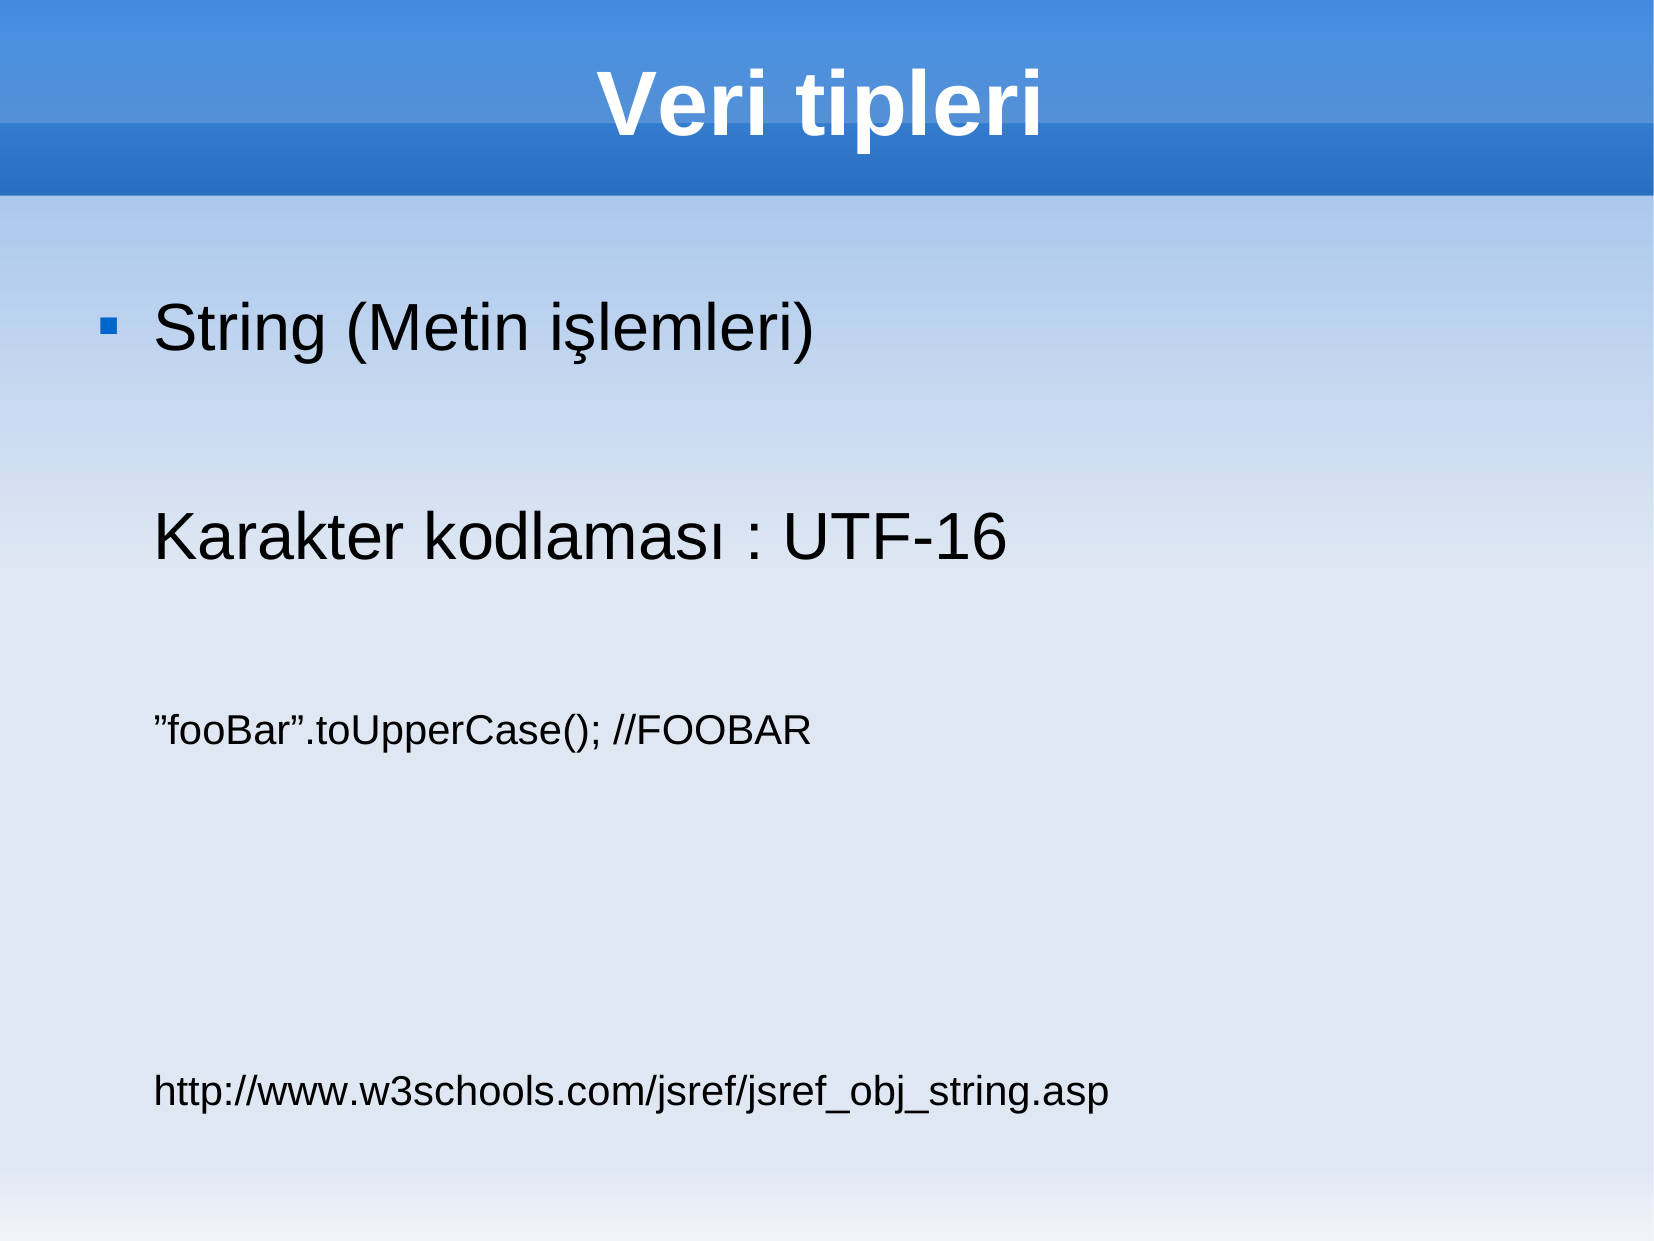

# Veri tipleri
String (Metin işlemleri)
Karakter kodlaması : UTF-16
”fooBar”.toUpperCase(); //FOOBAR
http://www.w3schools.com/jsref/jsref_obj_string.asp